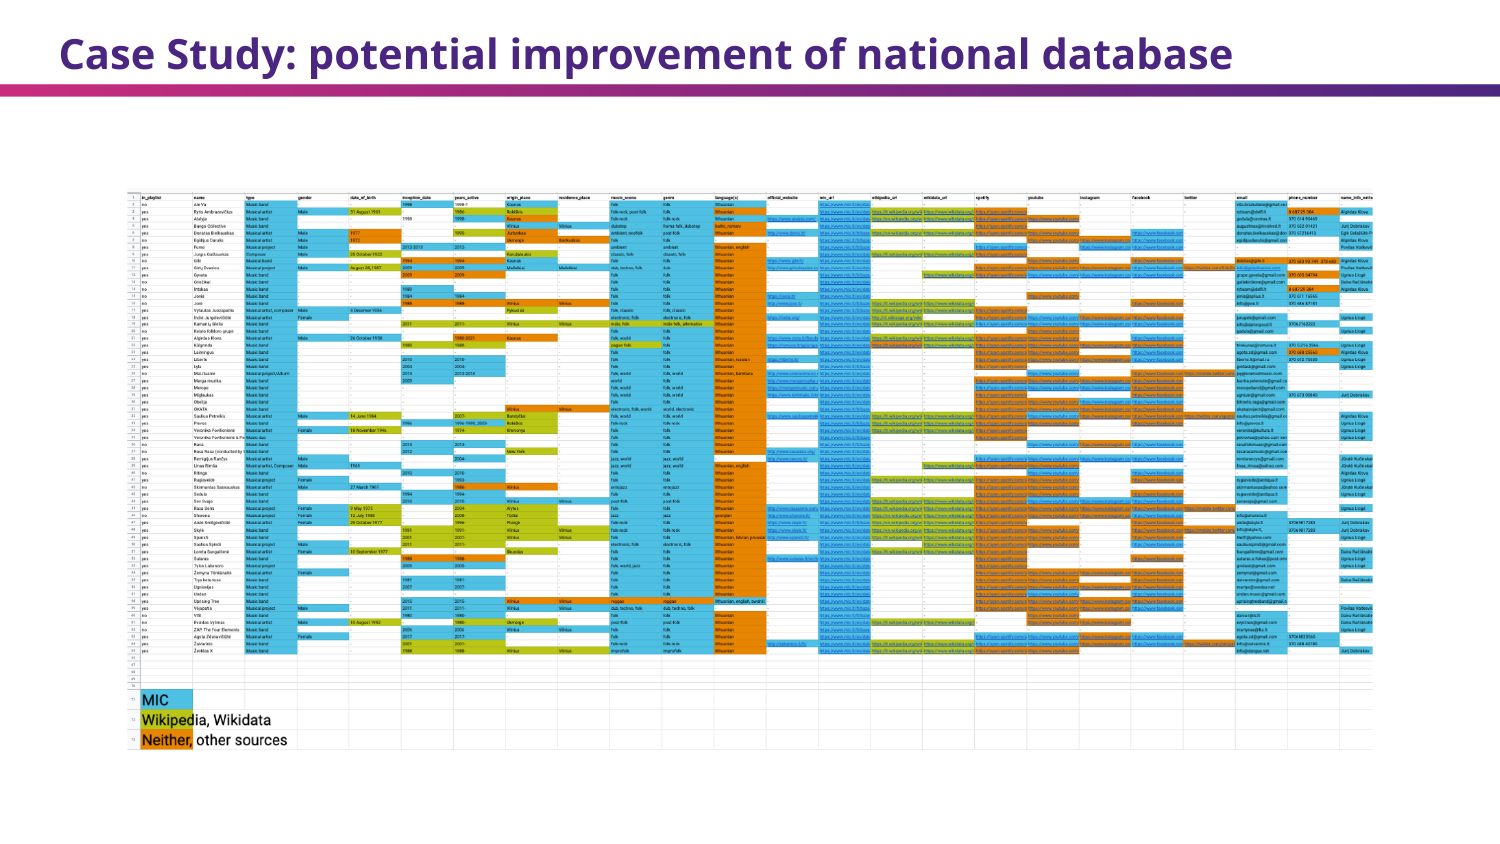

Case Study: potential improvement of national database